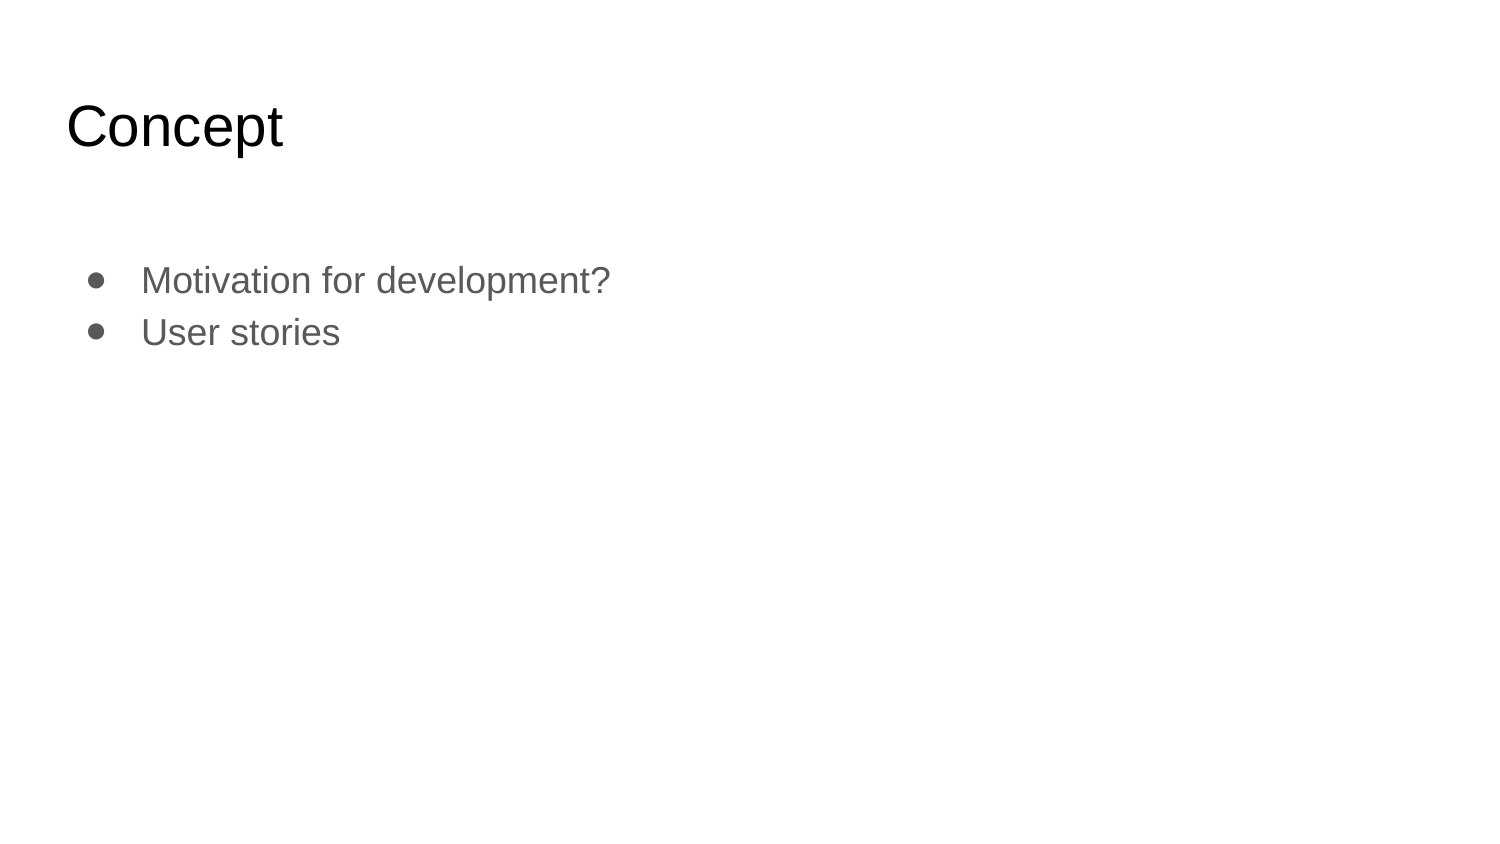

# Concept
Motivation for development?
User stories